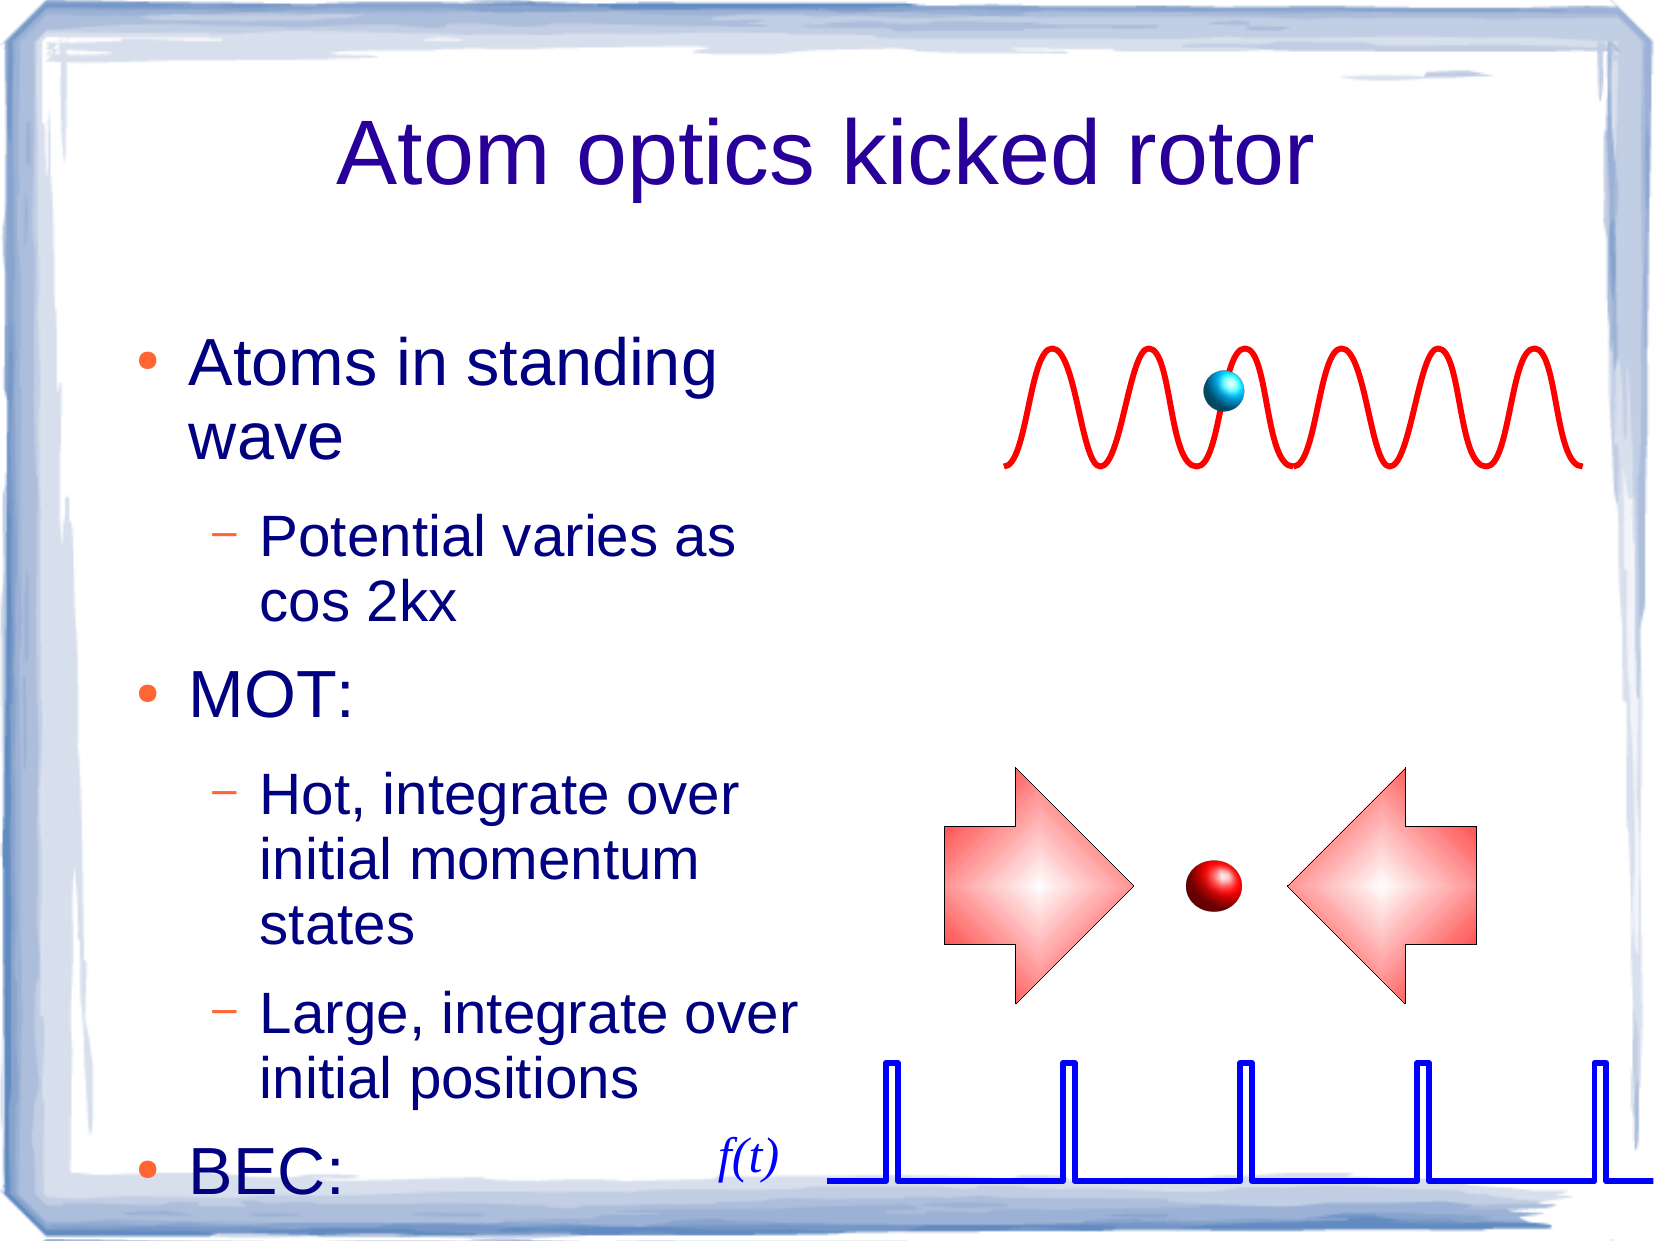

# Atom optics kicked rotor
Atoms in standing wave
Potential varies as cos 2kx
MOT:
Hot, integrate over initial momentum states
Large, integrate over initial positions
BEC:
Cold
Position spread due to uncertainty
f(t)